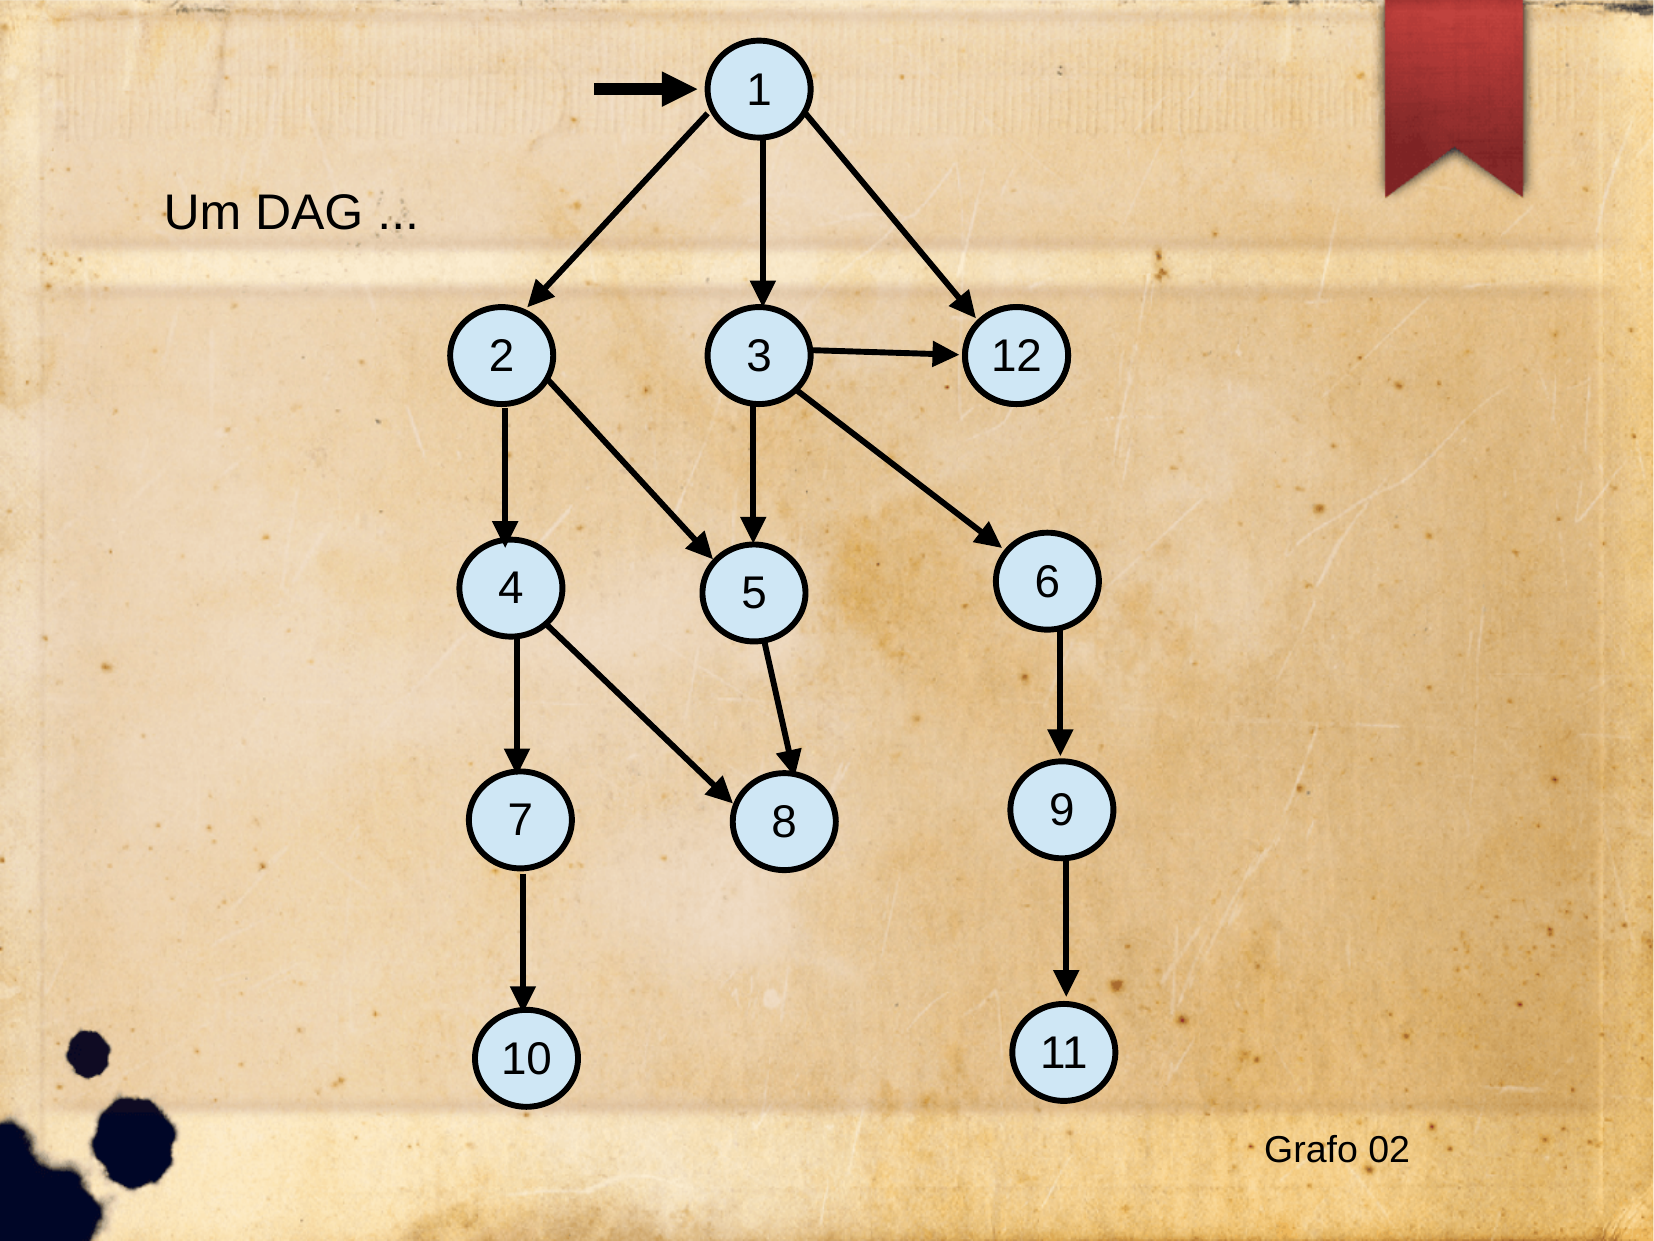

1
Um DAG ...
2
3
12
12
6
4
5
9
7
8
11
10
Grafo 02